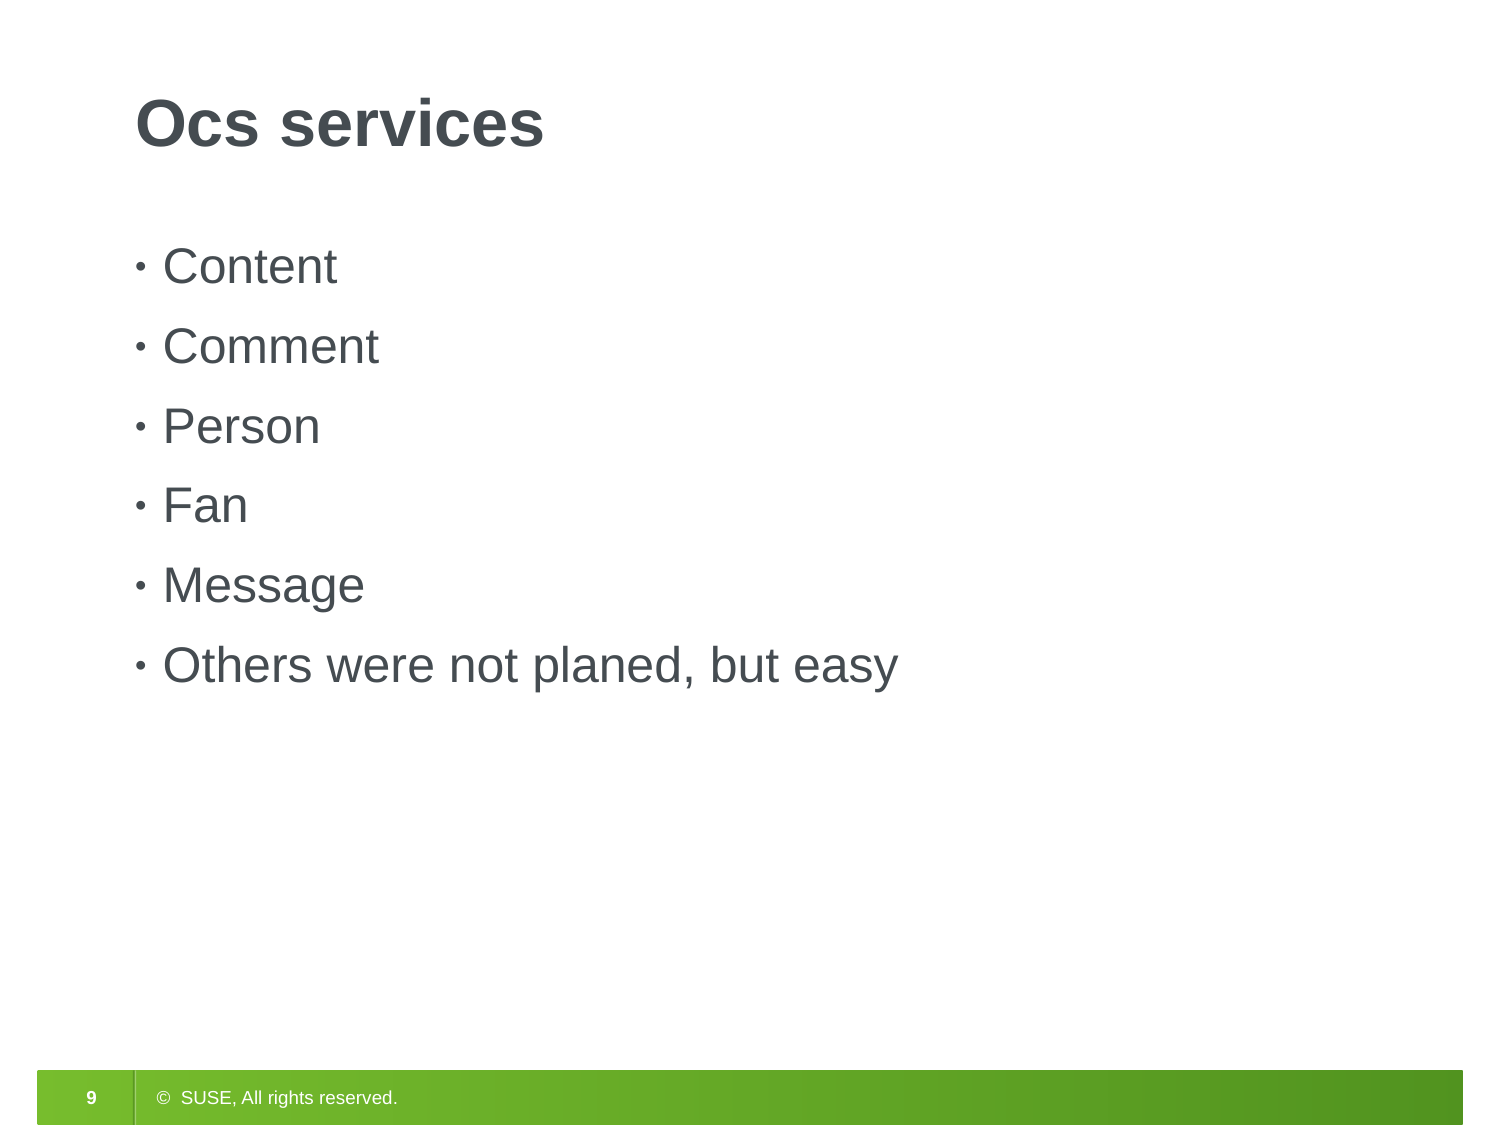

# Ocs services
Content
Comment
Person
Fan
Message
Others were not planed, but easy